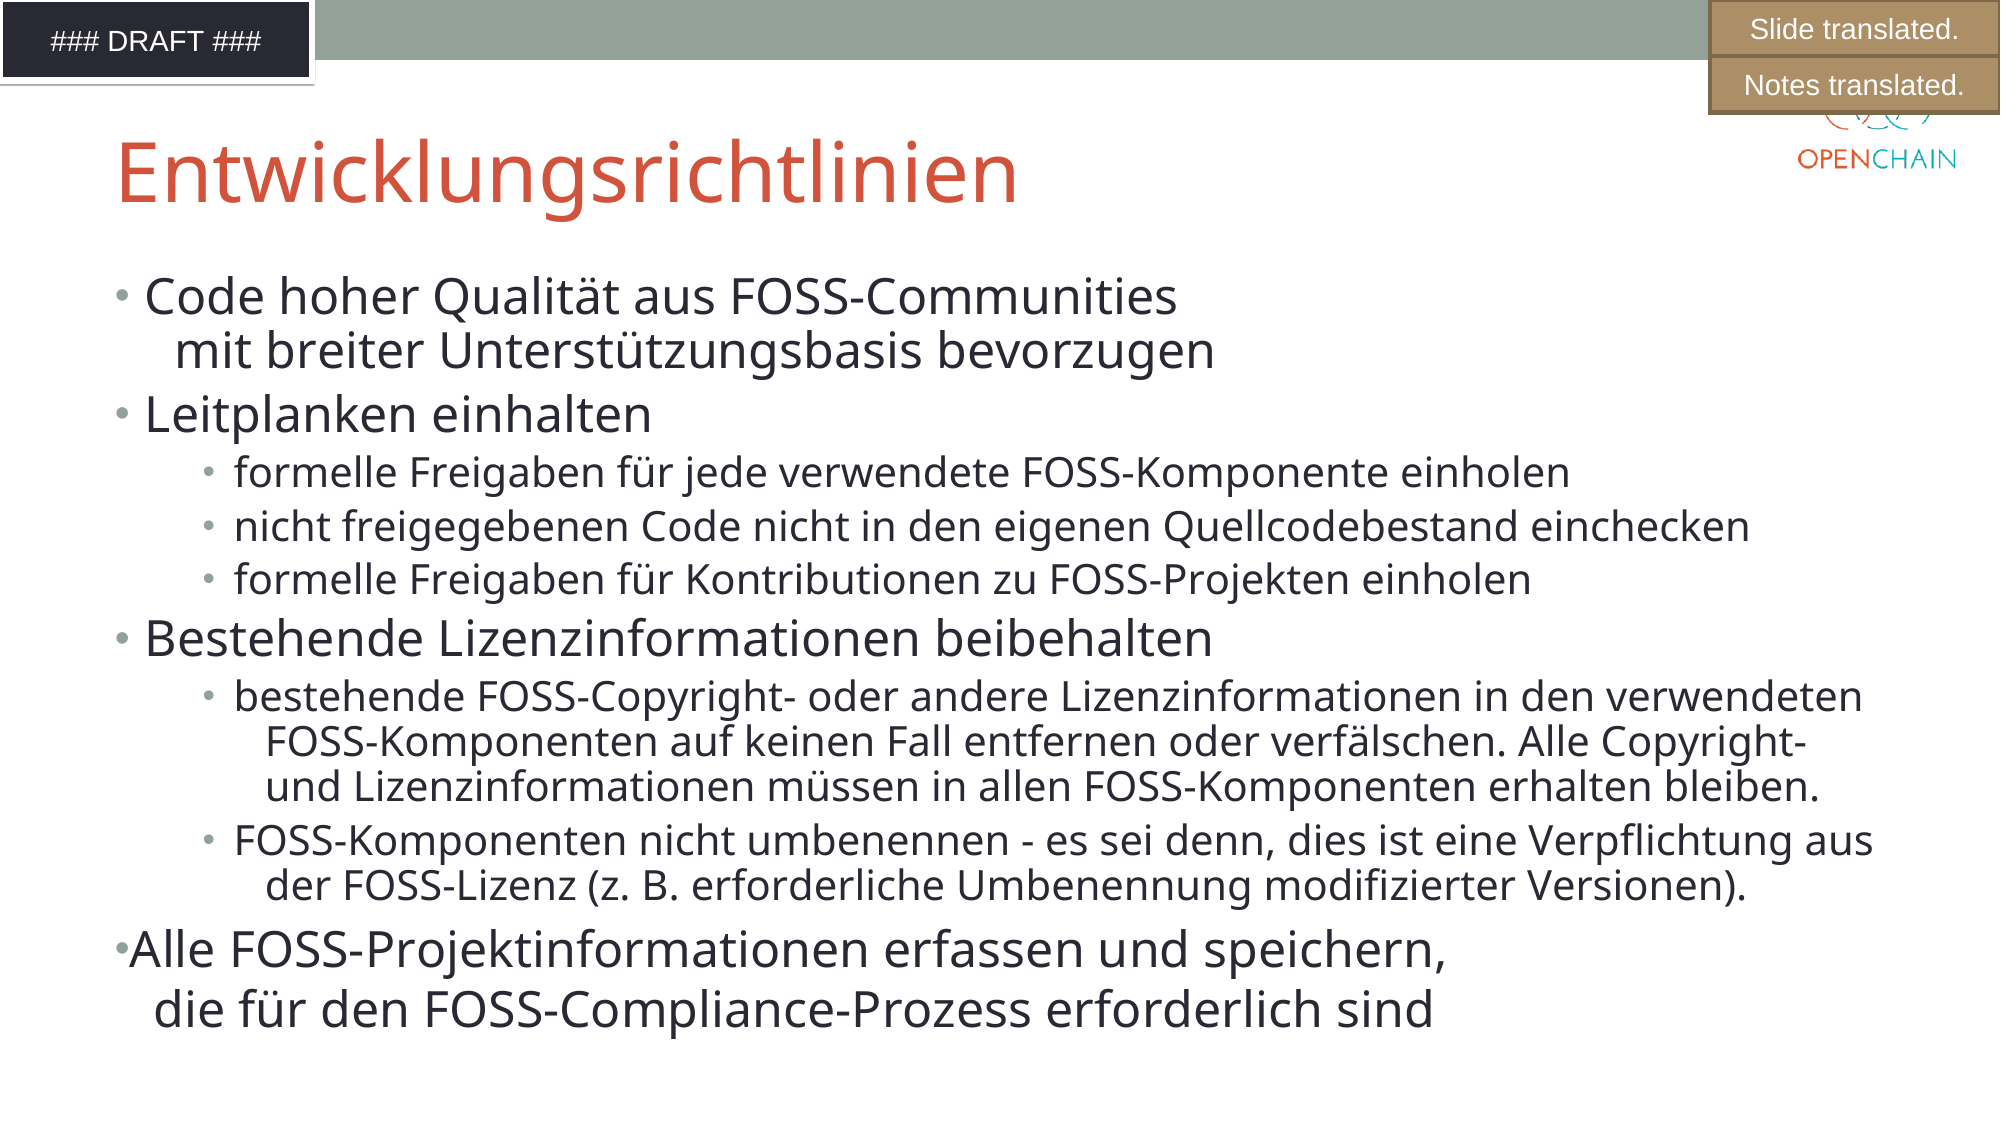

GFX translated.
GFX translated.
GFX translated.
Slide translated.
Notes translated.
# Entwicklungsrichtlinien
Code hoher Qualität aus FOSS-Communities
mit breiter Unterstützungsbasis bevorzugen
Leitplanken einhalten
formelle Freigaben für jede verwendete FOSS-Komponente einholen
nicht freigegebenen Code nicht in den eigenen Quellcodebestand einchecken
formelle Freigaben für Kontributionen zu FOSS-Projekten einholen
Bestehende Lizenzinformationen beibehalten
bestehende FOSS-Copyright- oder andere Lizenzinformationen in den verwendeten FOSS-Komponenten auf keinen Fall entfernen oder verfälschen. Alle Copyright- und Lizenzinformationen müssen in allen FOSS-Komponenten erhalten bleiben.
FOSS-Komponenten nicht umbenennen - es sei denn, dies ist eine Verpflichtung aus der FOSS-Lizenz (z. B. erforderliche Umbenennung modifizierter Versionen).
Alle FOSS-Projektinformationen erfassen und speichern,
die für den FOSS-Compliance-Prozess erforderlich sind